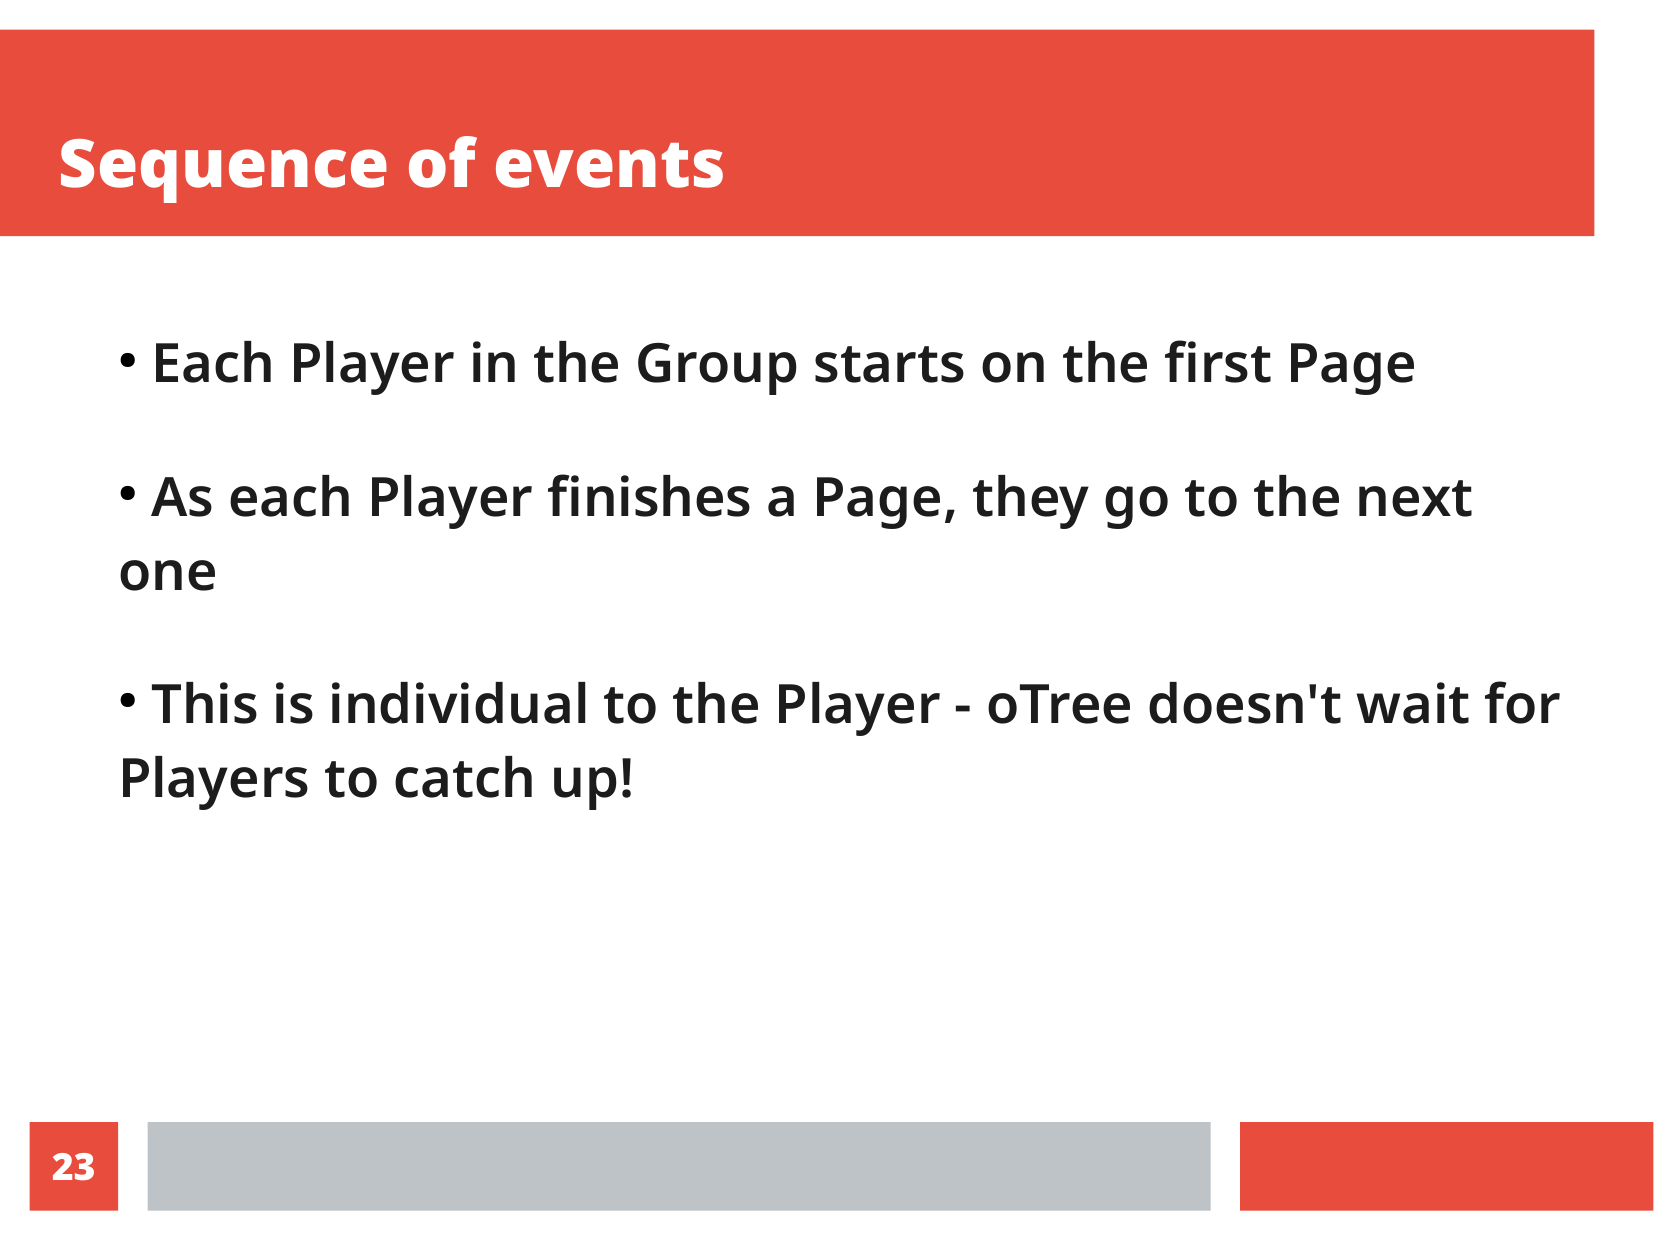

# Sequence of events
 Each Player in the Group starts on the first Page
 As each Player finishes a Page, they go to the next one
 This is individual to the Player - oTree doesn't wait for Players to catch up!
23